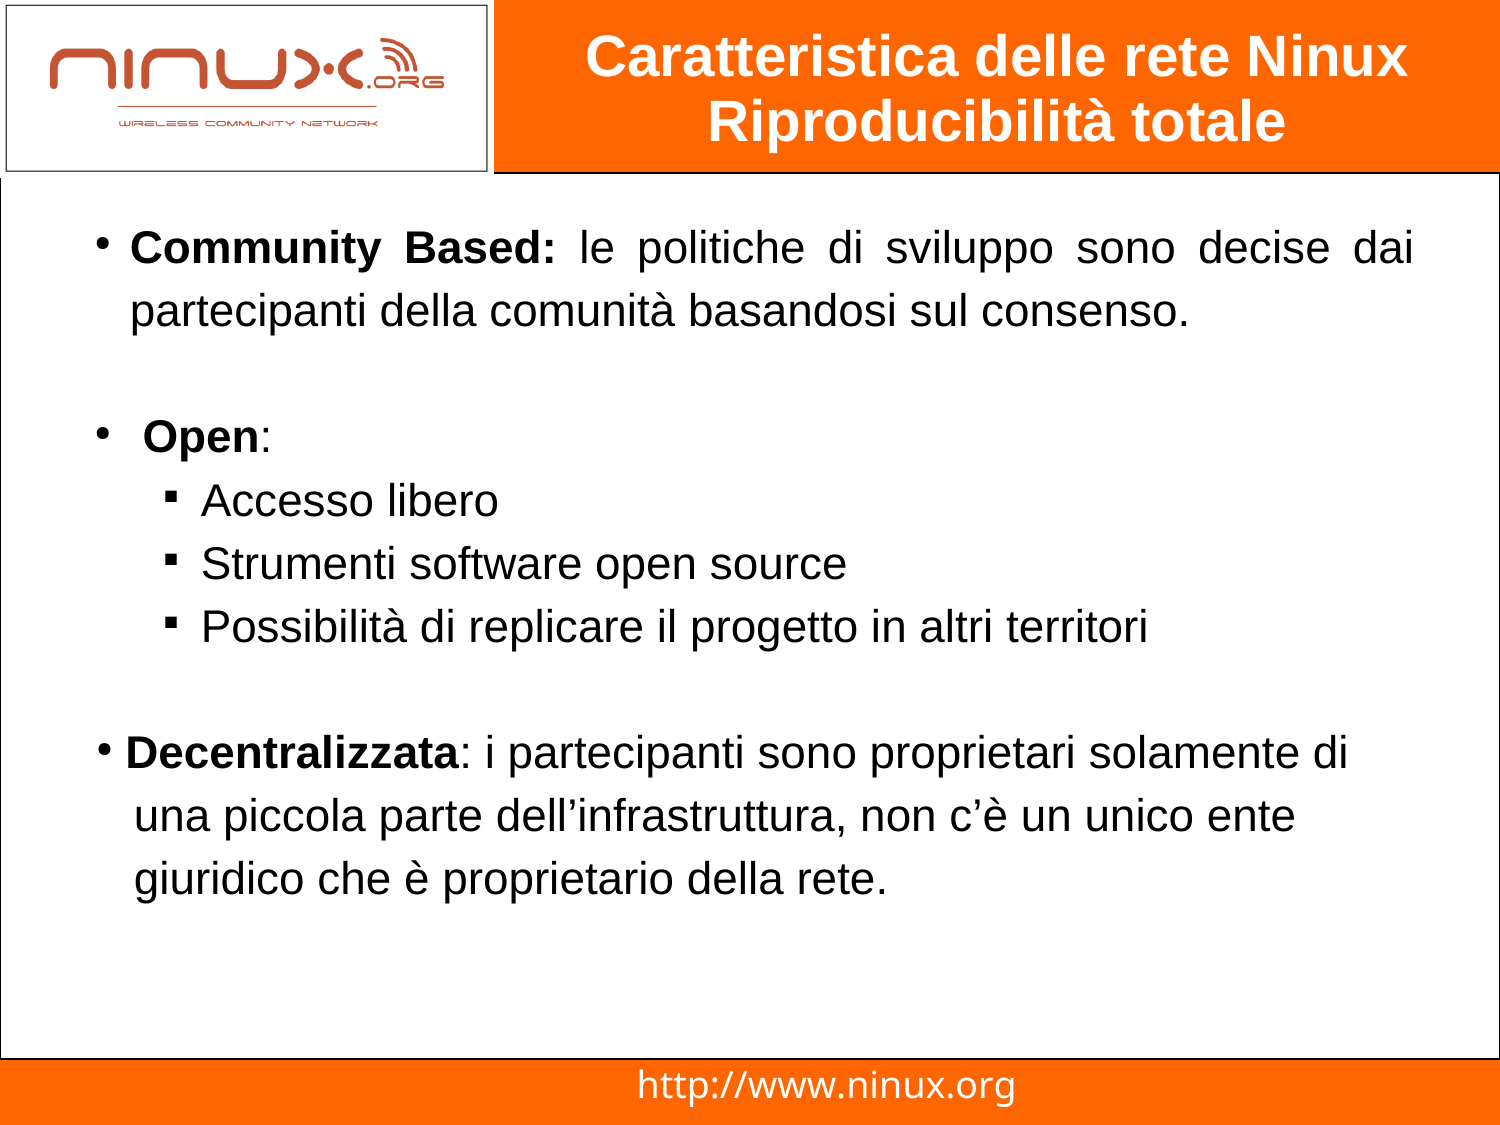

# Caratteristica delle rete Ninux Riproducibilità totale
Community Based: le politiche di sviluppo sono decise dai partecipanti della comunità basandosi sul consenso.
 Open:
Accesso libero
Strumenti software open source
Possibilità di replicare il progetto in altri territori
 Decentralizzata: i partecipanti sono proprietari solamente di una piccola parte dell’infrastruttura, non c’è un unico ente giuridico che è proprietario della rete.
http://www.ninux.org